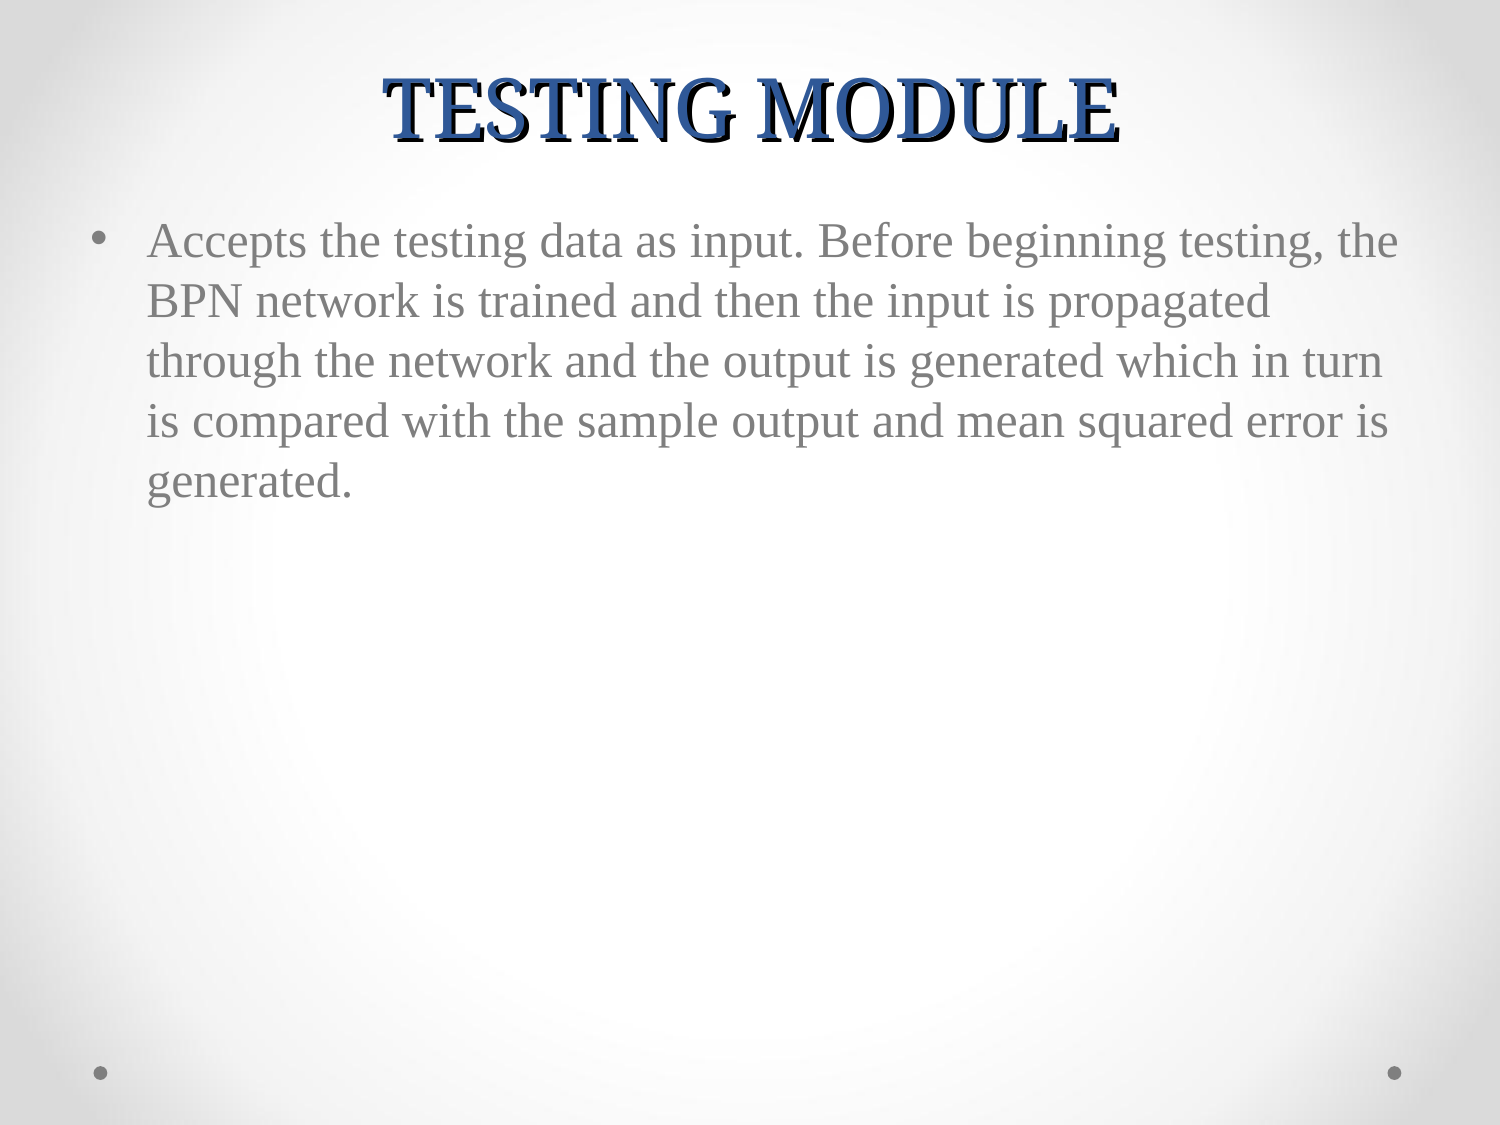

# TESTING MODULE
Accepts the testing data as input. Before beginning testing, the BPN network is trained and then the input is propagated through the network and the output is generated which in turn is compared with the sample output and mean squared error is generated.